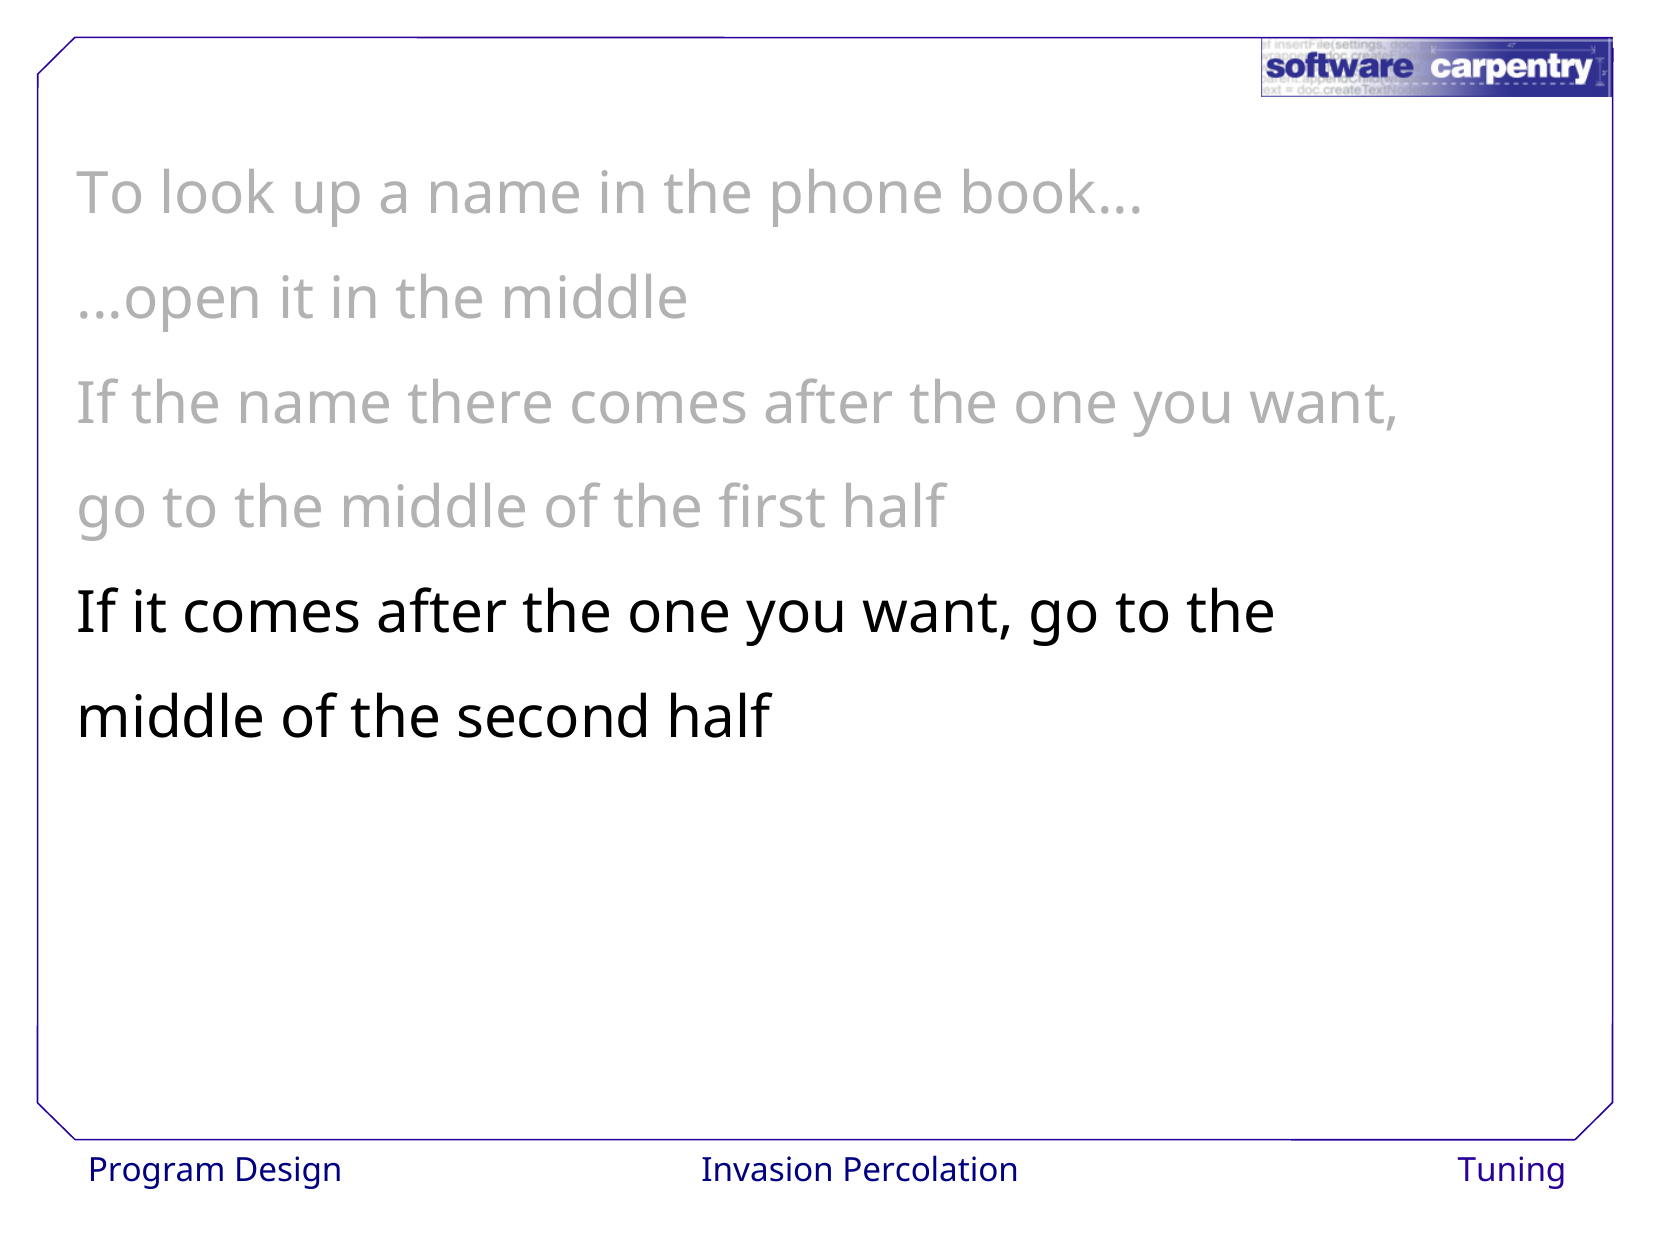

To look up a name in the phone book...
...open it in the middle
If the name there comes after the one you want,
go to the middle of the first half
If it comes after the one you want, go to the
middle of the second half